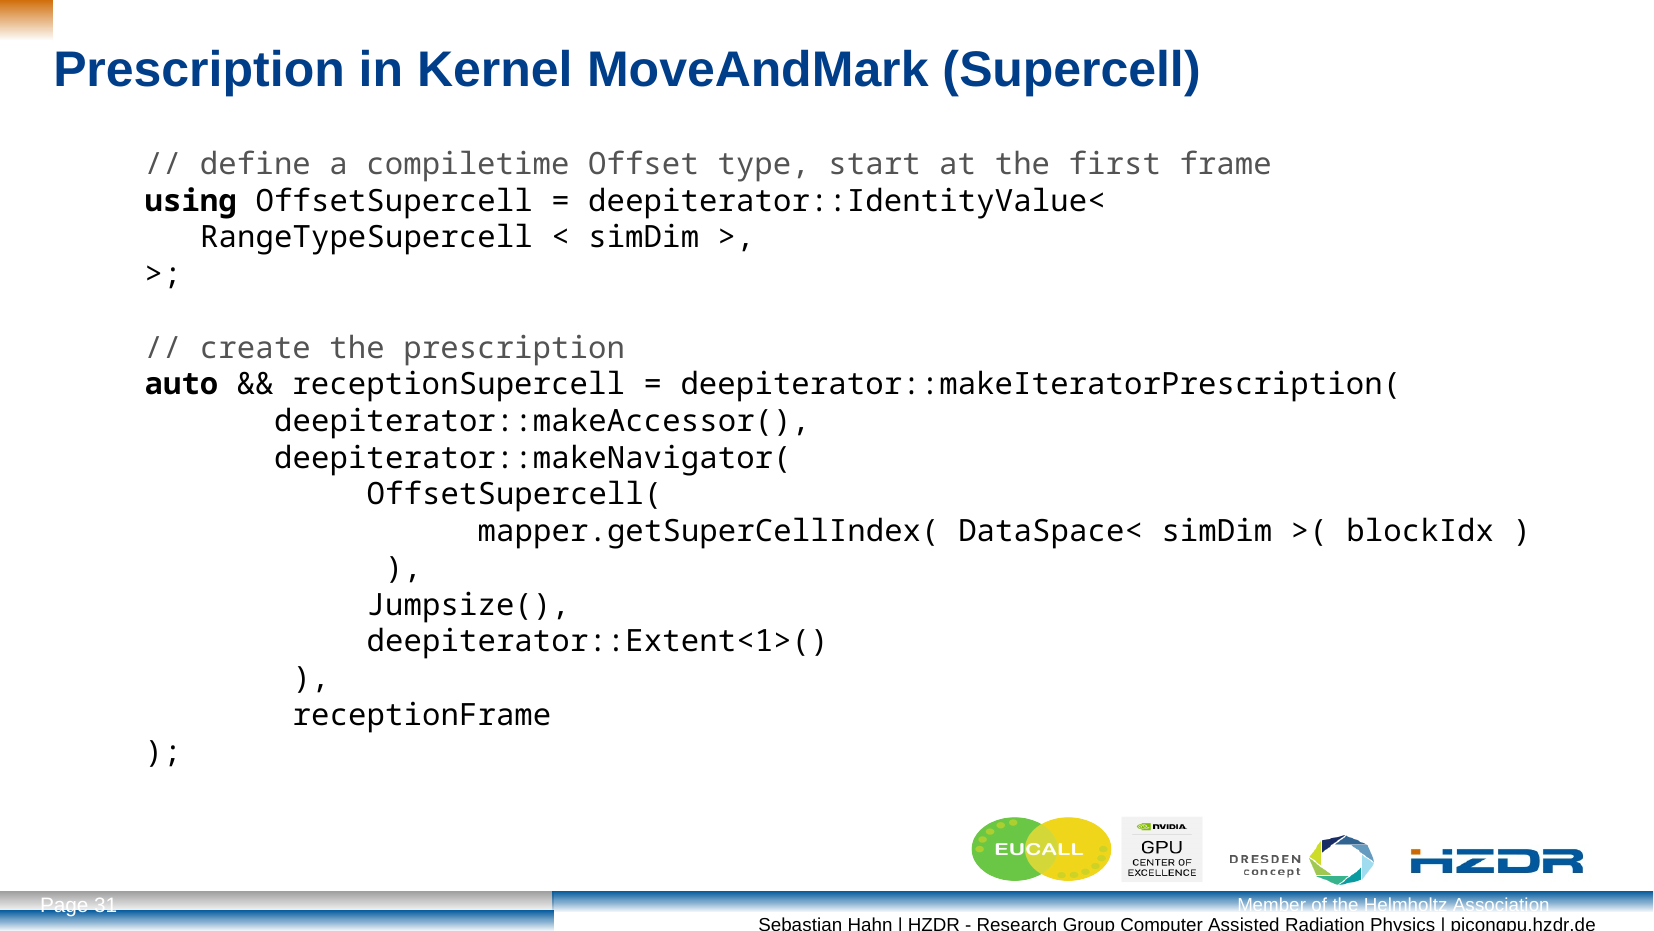

# Prescription in Kernel MoveAndMark (Supercell)
// define a compiletime Offset type, start at the first frame
using OffsetSupercell = deepiterator::IdentityValue<
 RangeTypeSupercell < simDim >,
>;
// create the prescription
auto && receptionSupercell = deepiterator::makeIteratorPrescription(
 deepiterator::makeAccessor(),
 deepiterator::makeNavigator(
 OffsetSupercell(
 mapper.getSuperCellIndex( DataSpace< simDim >( blockIdx )
 ),
 Jumpsize(),
 deepiterator::Extent<1>()
 ),
 receptionFrame
);